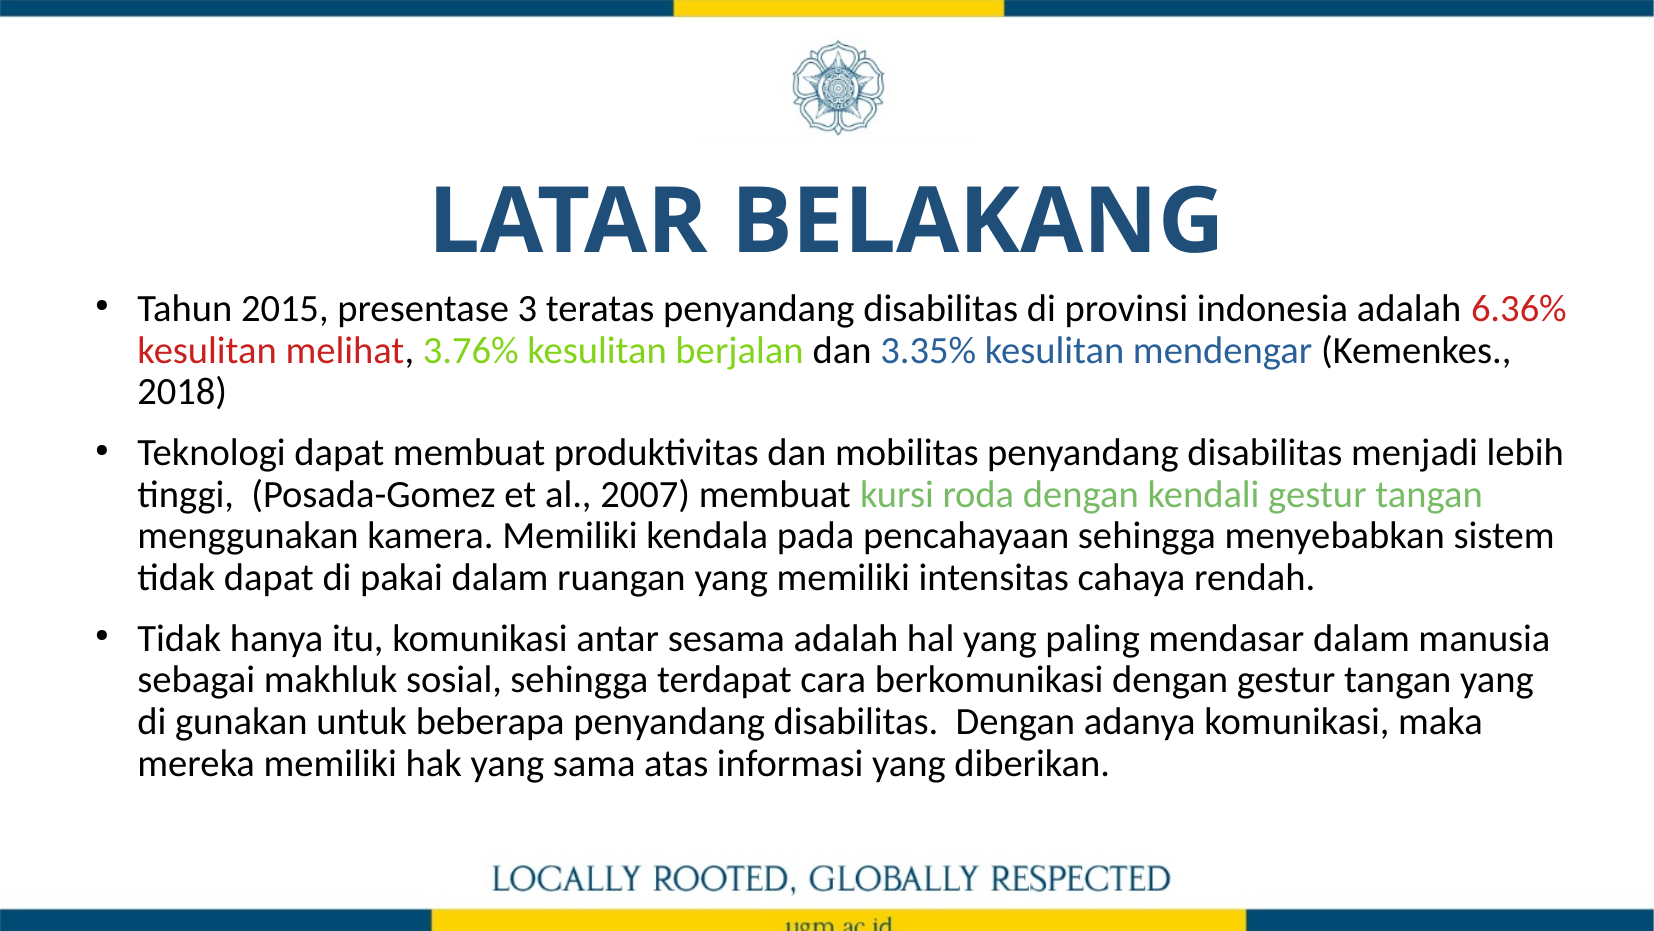

LATAR BELAKANG
# Tahun 2015, presentase 3 teratas penyandang disabilitas di provinsi indonesia adalah 6.36% kesulitan melihat, 3.76% kesulitan berjalan dan 3.35% kesulitan mendengar (Kemenkes., 2018)
Teknologi dapat membuat produktivitas dan mobilitas penyandang disabilitas menjadi lebih tinggi, (Posada-Gomez et al., 2007) membuat kursi roda dengan kendali gestur tangan menggunakan kamera. Memiliki kendala pada pencahayaan sehingga menyebabkan sistem tidak dapat di pakai dalam ruangan yang memiliki intensitas cahaya rendah.
Tidak hanya itu, komunikasi antar sesama adalah hal yang paling mendasar dalam manusia sebagai makhluk sosial, sehingga terdapat cara berkomunikasi dengan gestur tangan yang di gunakan untuk beberapa penyandang disabilitas. Dengan adanya komunikasi, maka mereka memiliki hak yang sama atas informasi yang diberikan.